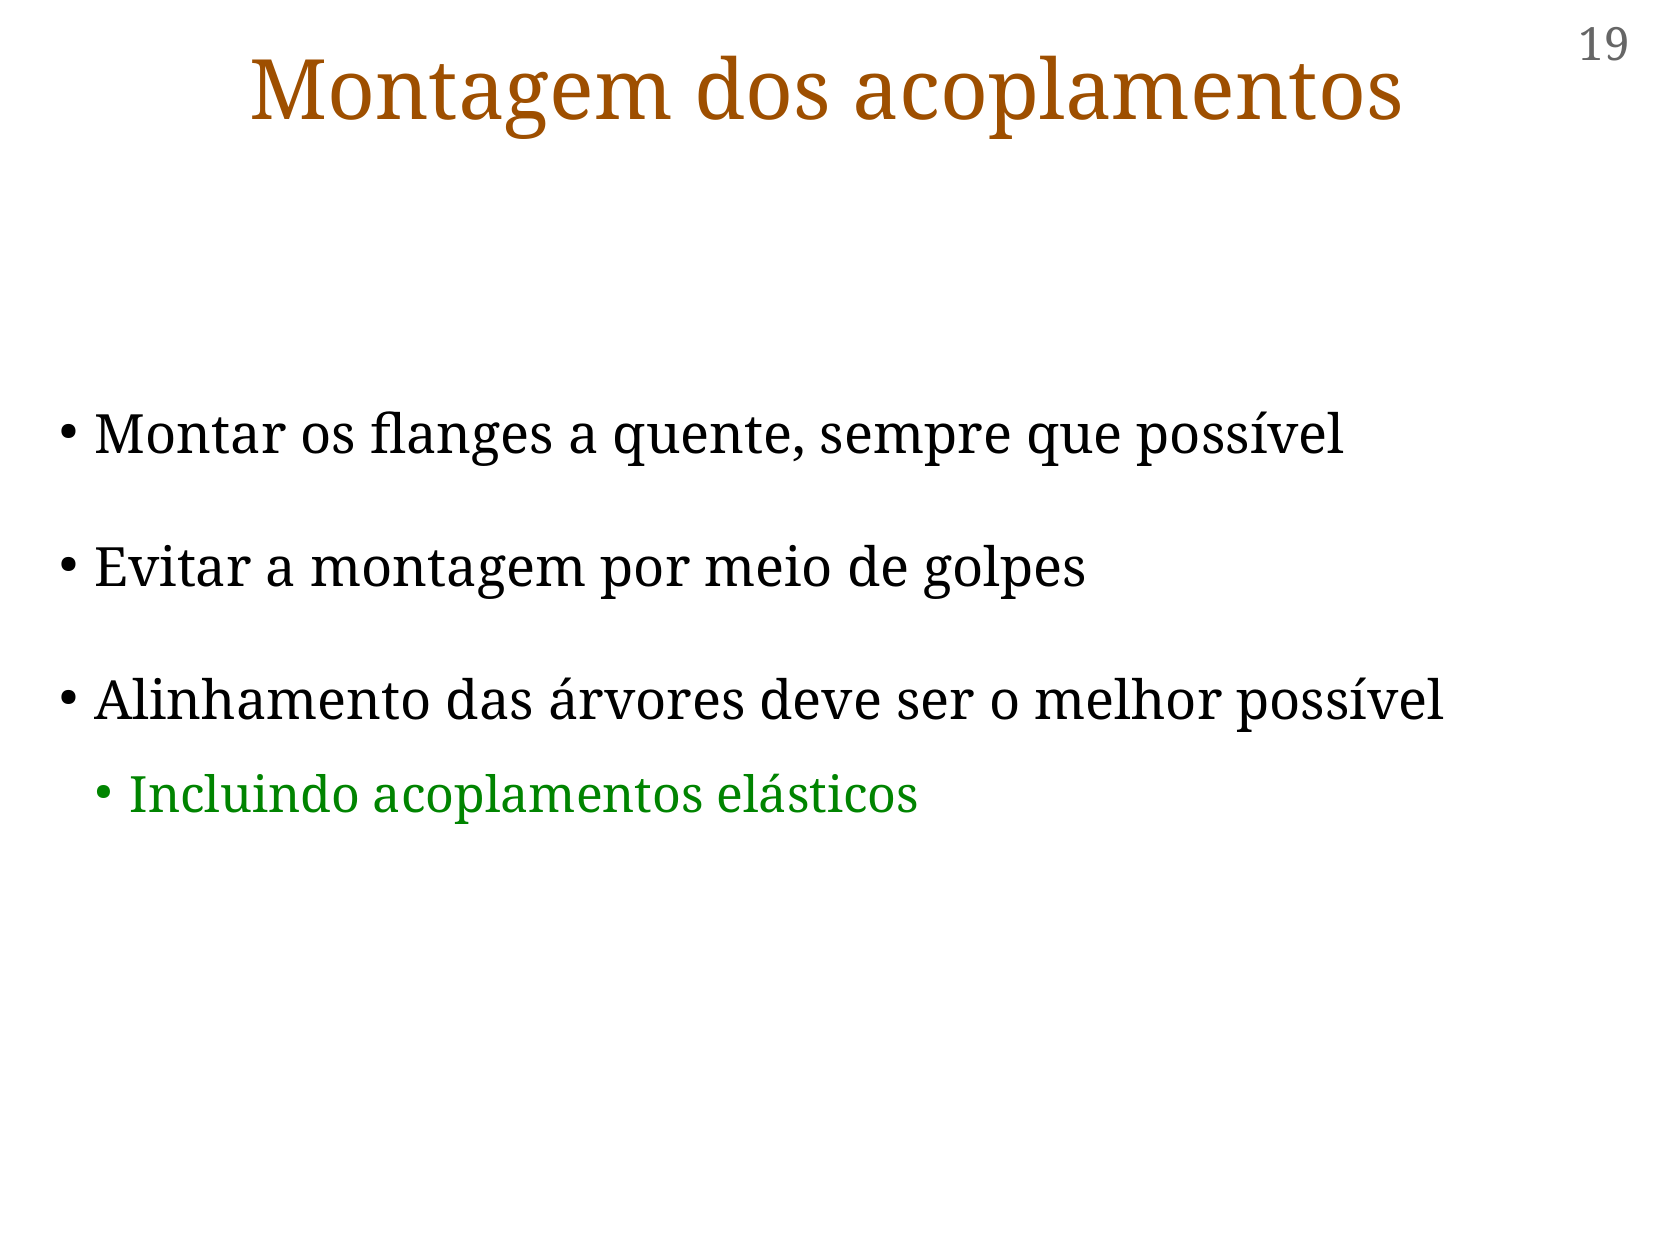

19
# Montagem dos acoplamentos
Montar os flanges a quente, sempre que possível
Evitar a montagem por meio de golpes
Alinhamento das árvores deve ser o melhor possível
Incluindo acoplamentos elásticos